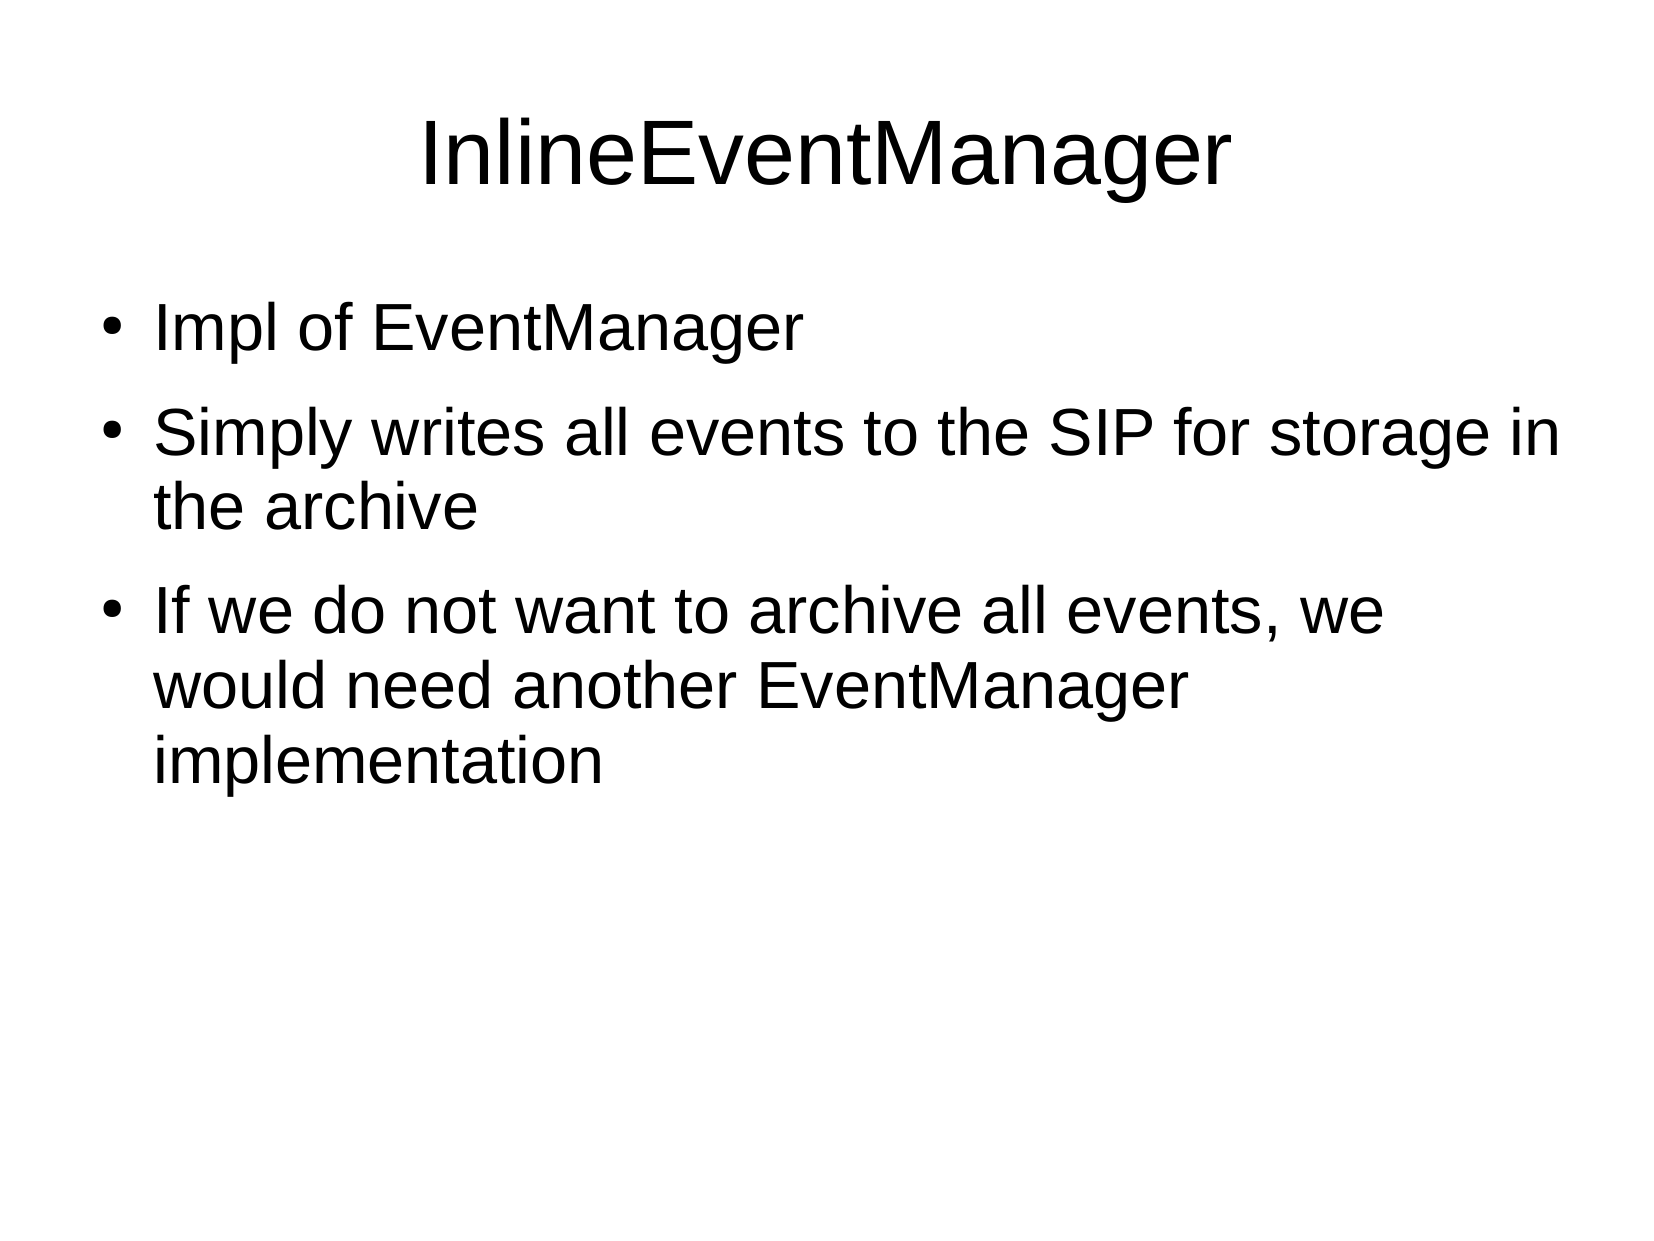

# InlineEventManager
Impl of EventManager
Simply writes all events to the SIP for storage in the archive
If we do not want to archive all events, we would need another EventManager implementation